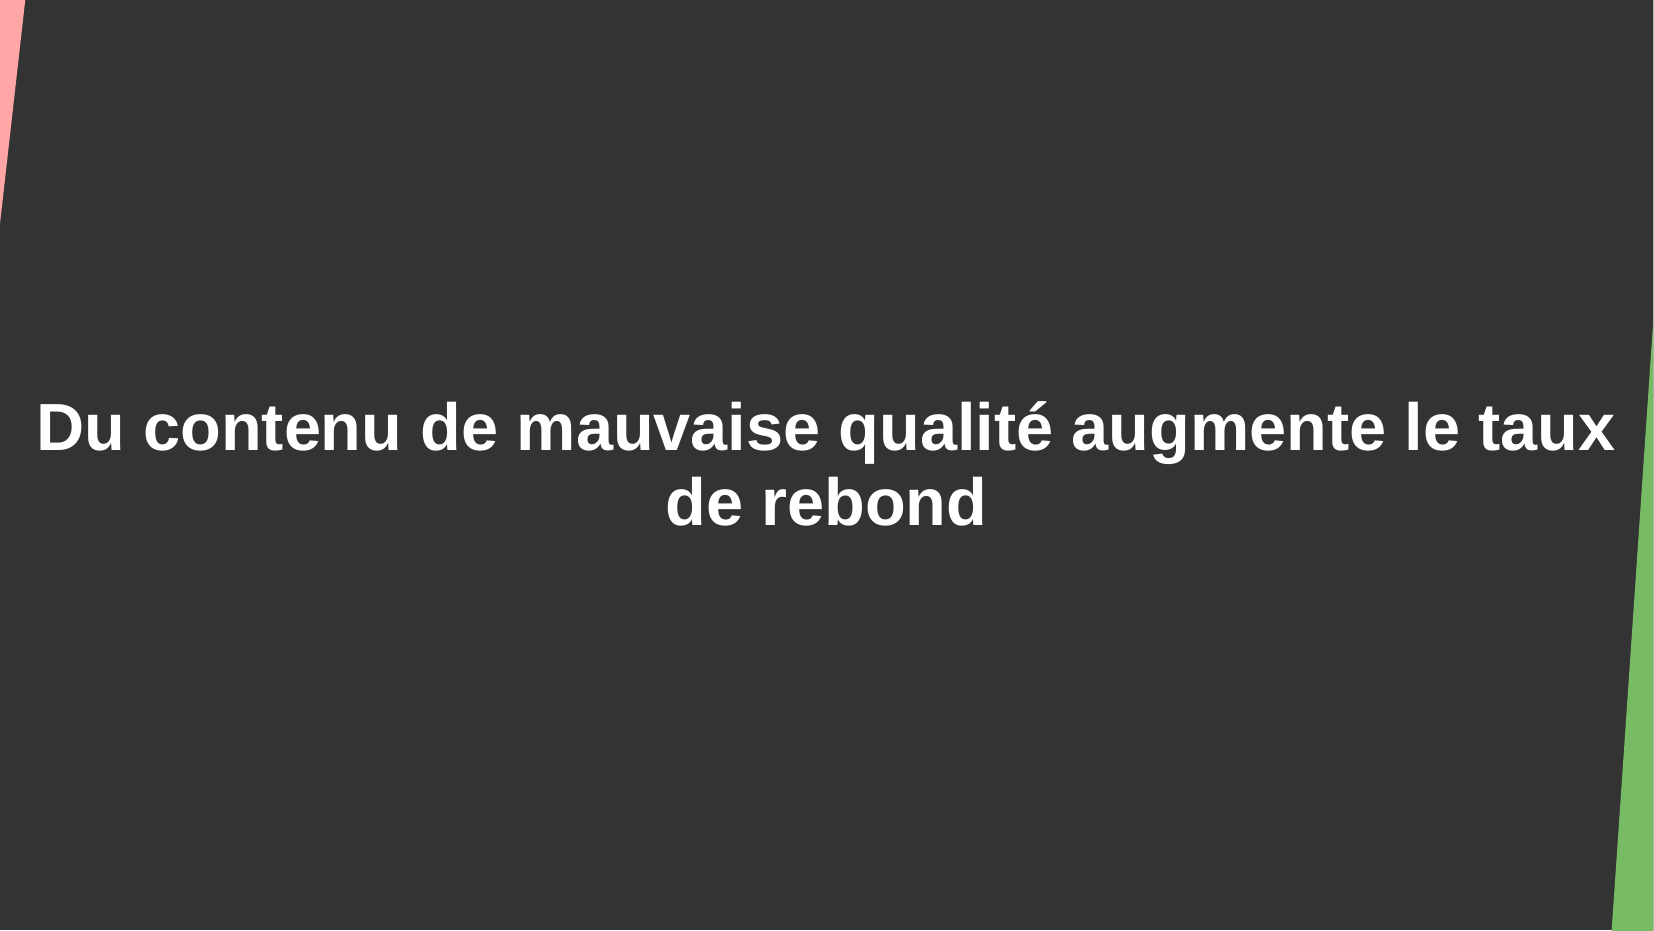

# Du contenu de mauvaise qualité augmente le taux de rebond